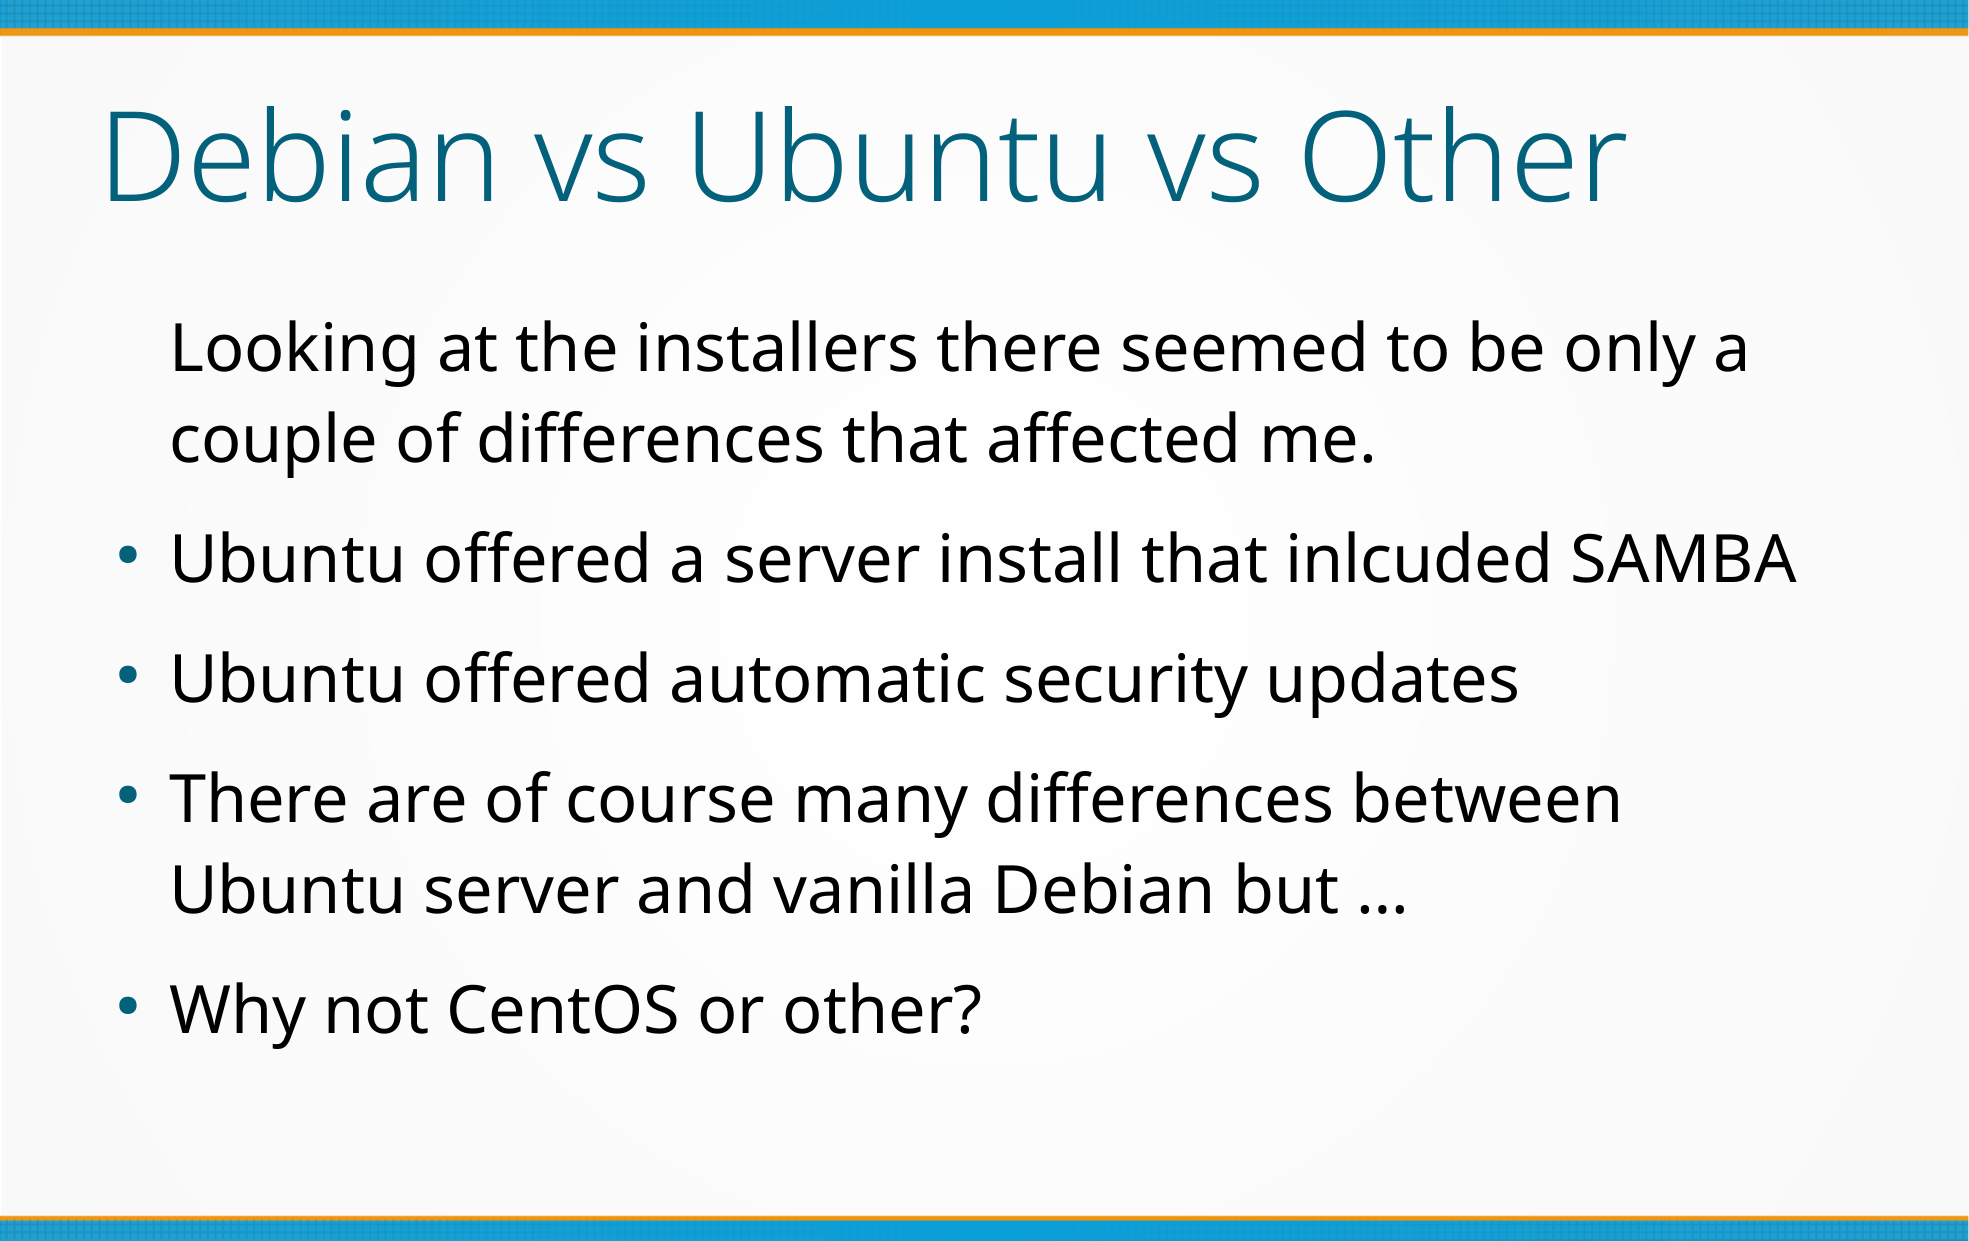

# Debian vs Ubuntu vs Other
Looking at the installers there seemed to be only a couple of differences that affected me.
Ubuntu offered a server install that inlcuded SAMBA
Ubuntu offered automatic security updates
There are of course many differences between Ubuntu server and vanilla Debian but …
Why not CentOS or other?